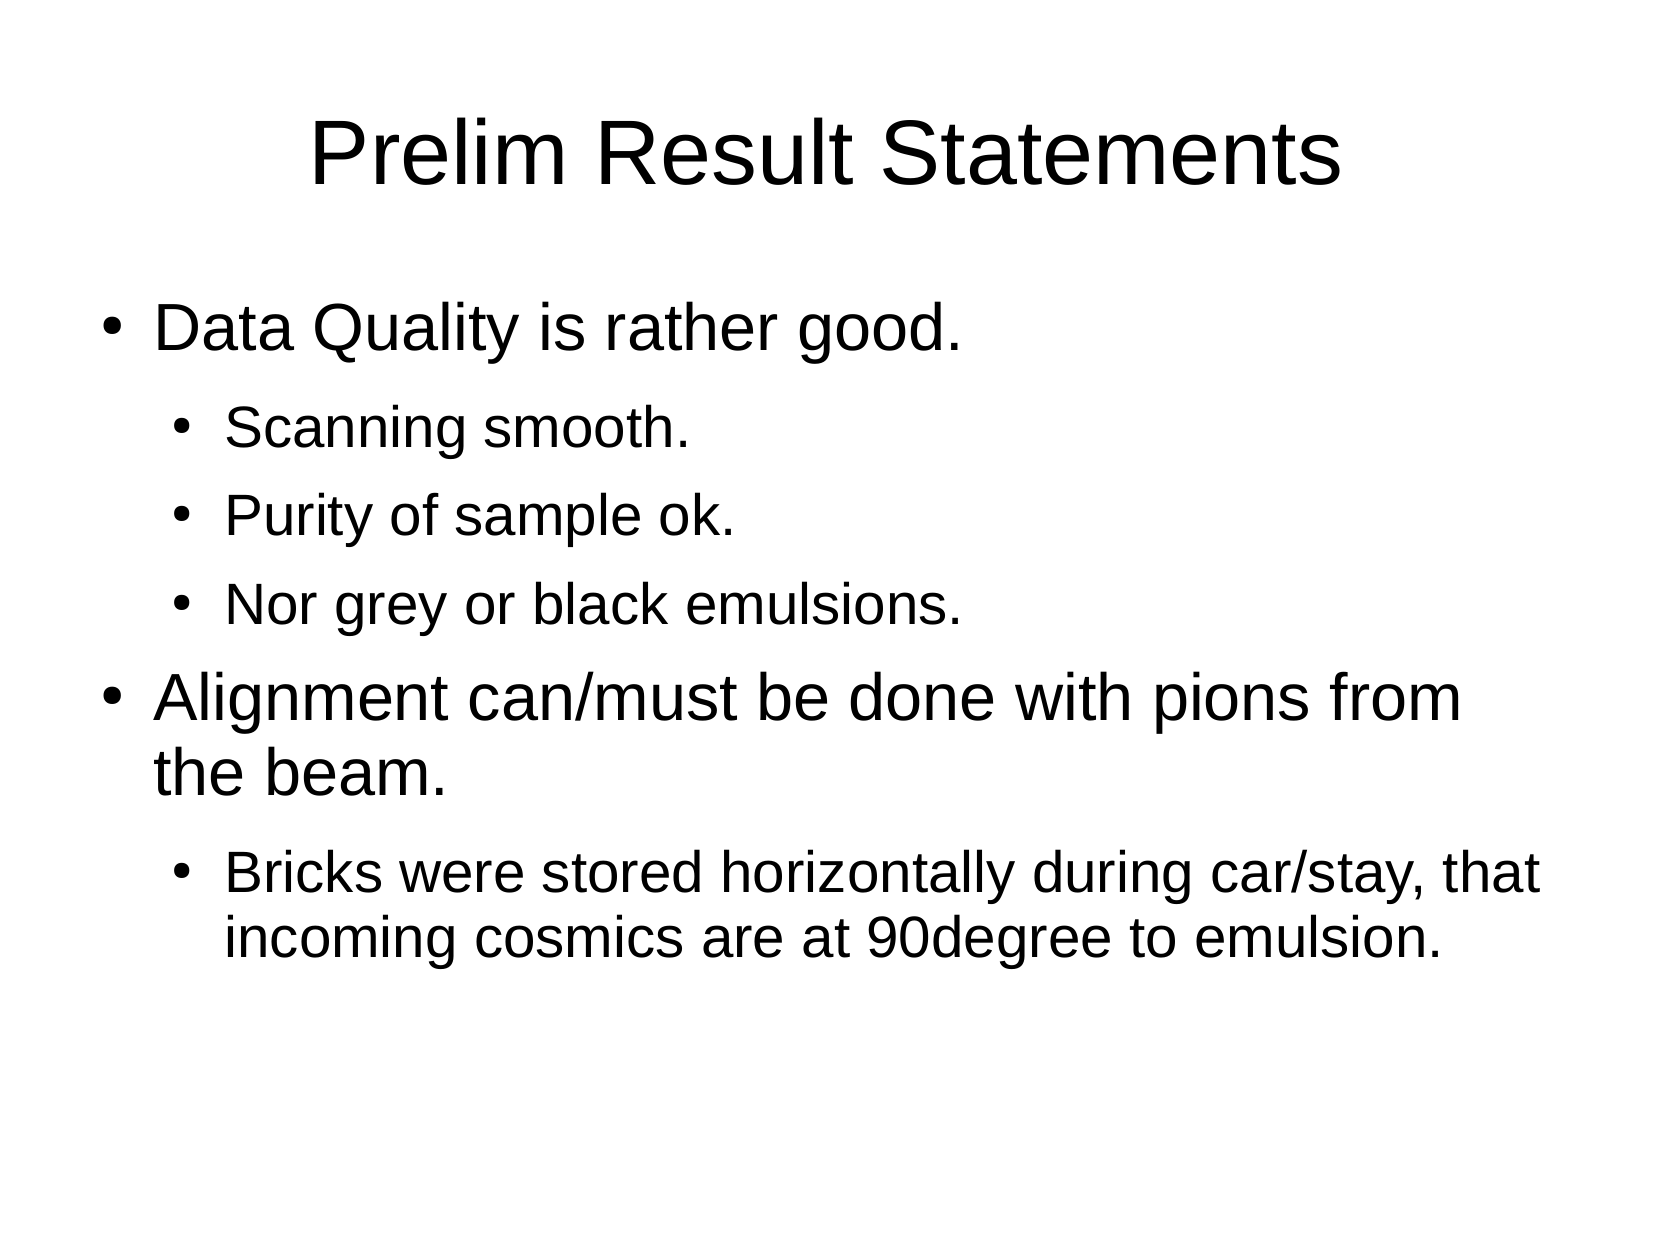

# Prelim Result Statements
Data Quality is rather good.
Scanning smooth.
Purity of sample ok.
Nor grey or black emulsions.
Alignment can/must be done with pions from the beam.
Bricks were stored horizontally during car/stay, that incoming cosmics are at 90degree to emulsion.